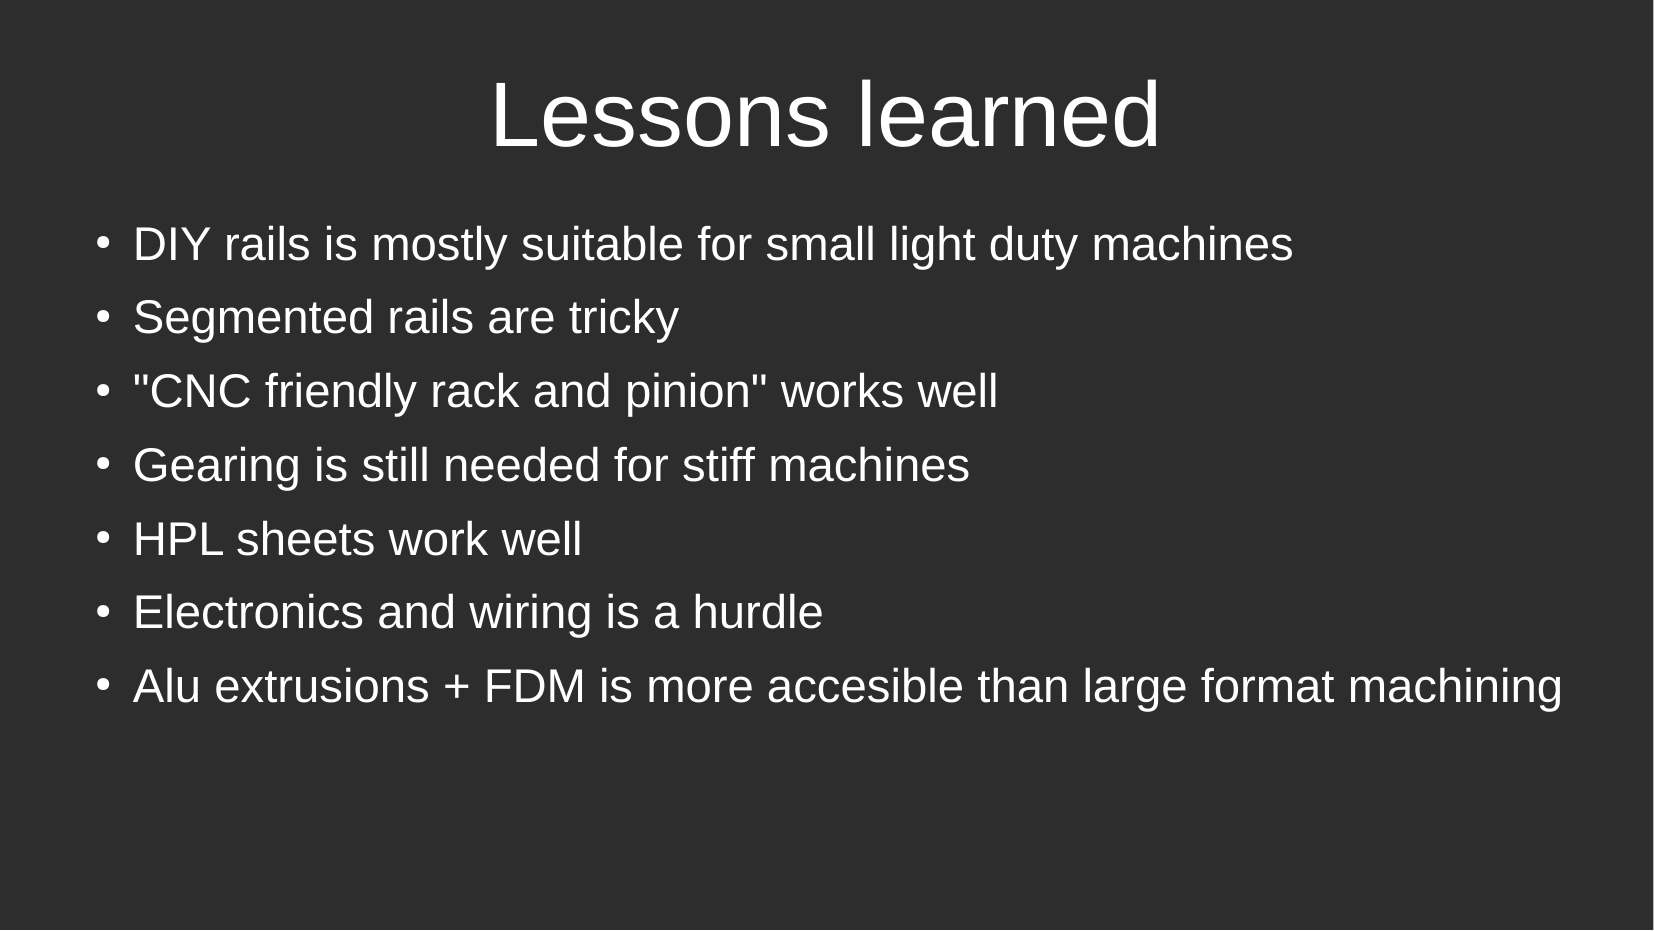

# Lessons learned
DIY rails is mostly suitable for small light duty machines
Segmented rails are tricky
"CNC friendly rack and pinion" works well
Gearing is still needed for stiff machines
HPL sheets work well
Electronics and wiring is a hurdle
Alu extrusions + FDM is more accesible than large format machining